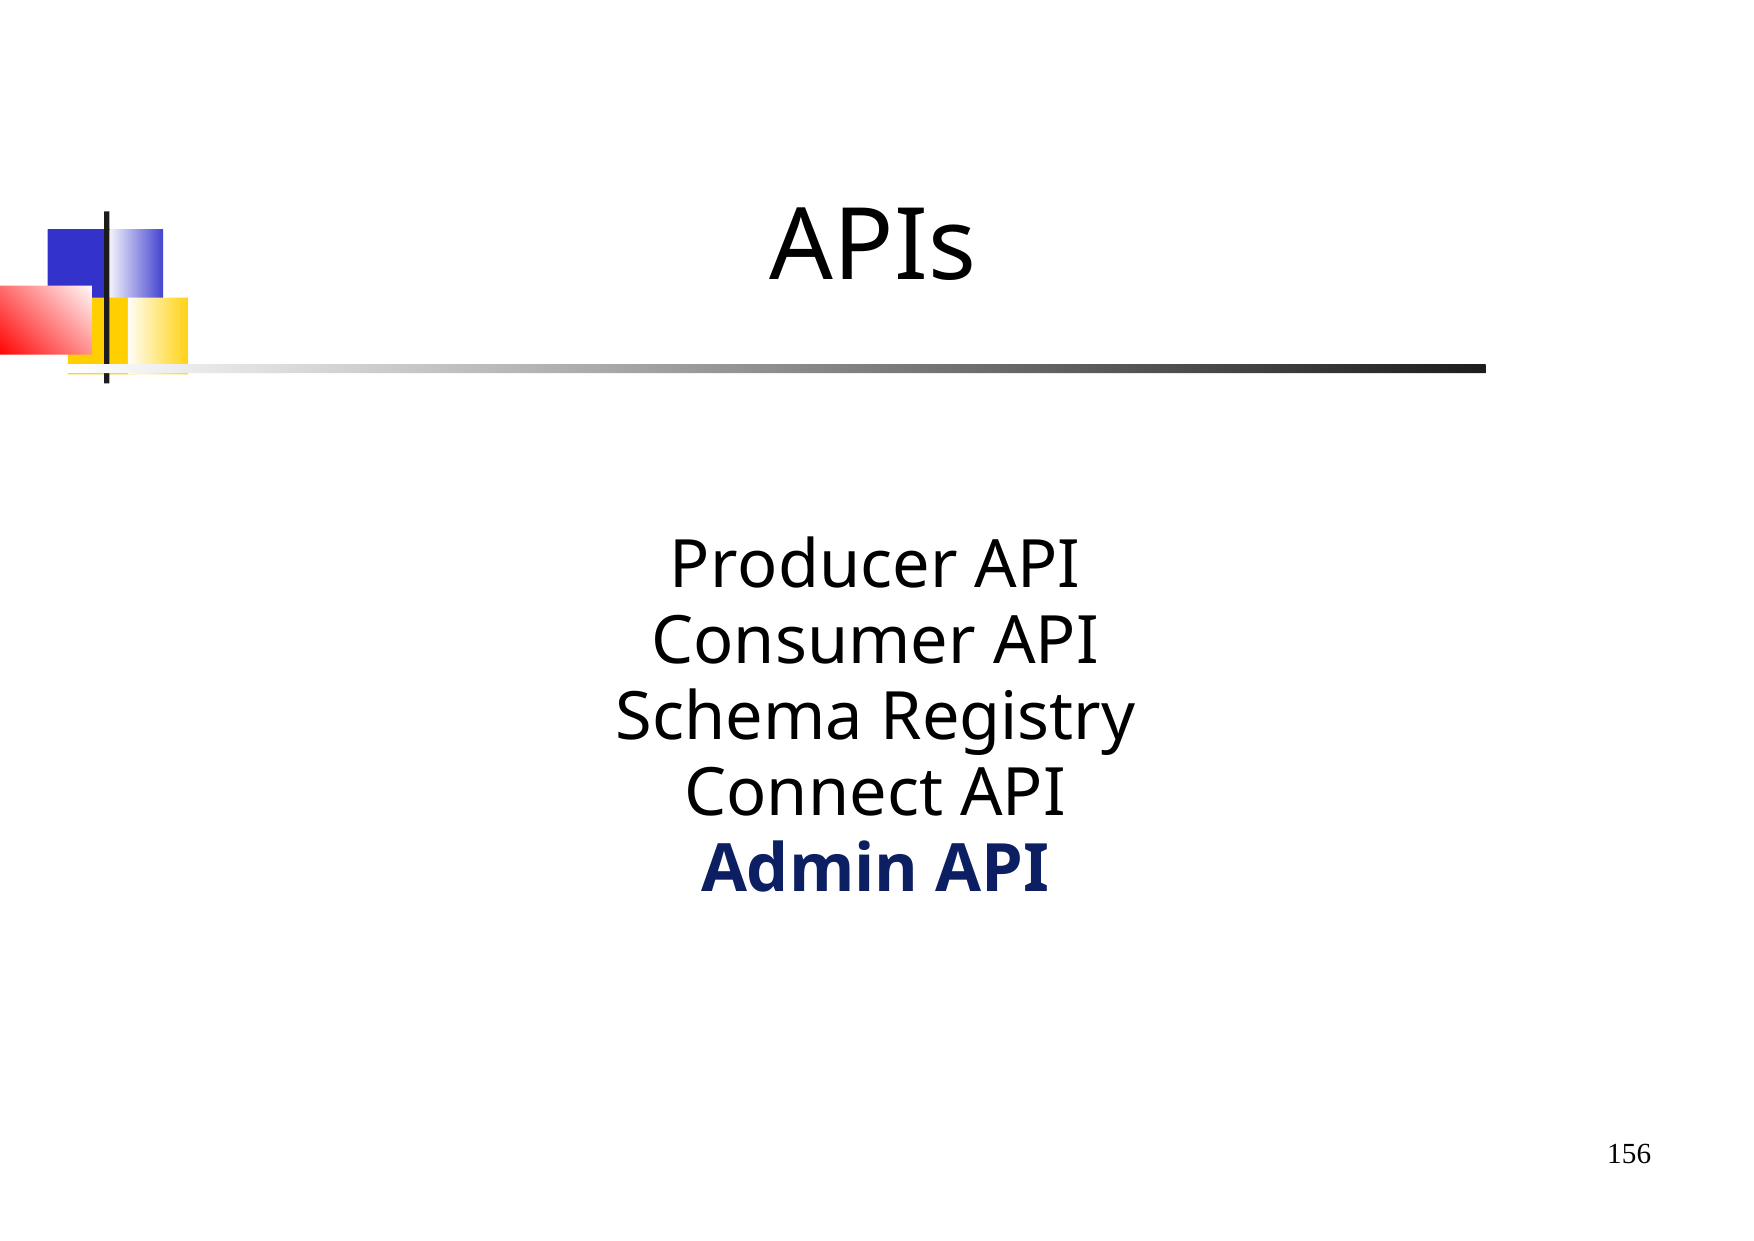

# APIs
Producer API
Consumer API
Schema Registry
Connect API
Admin API